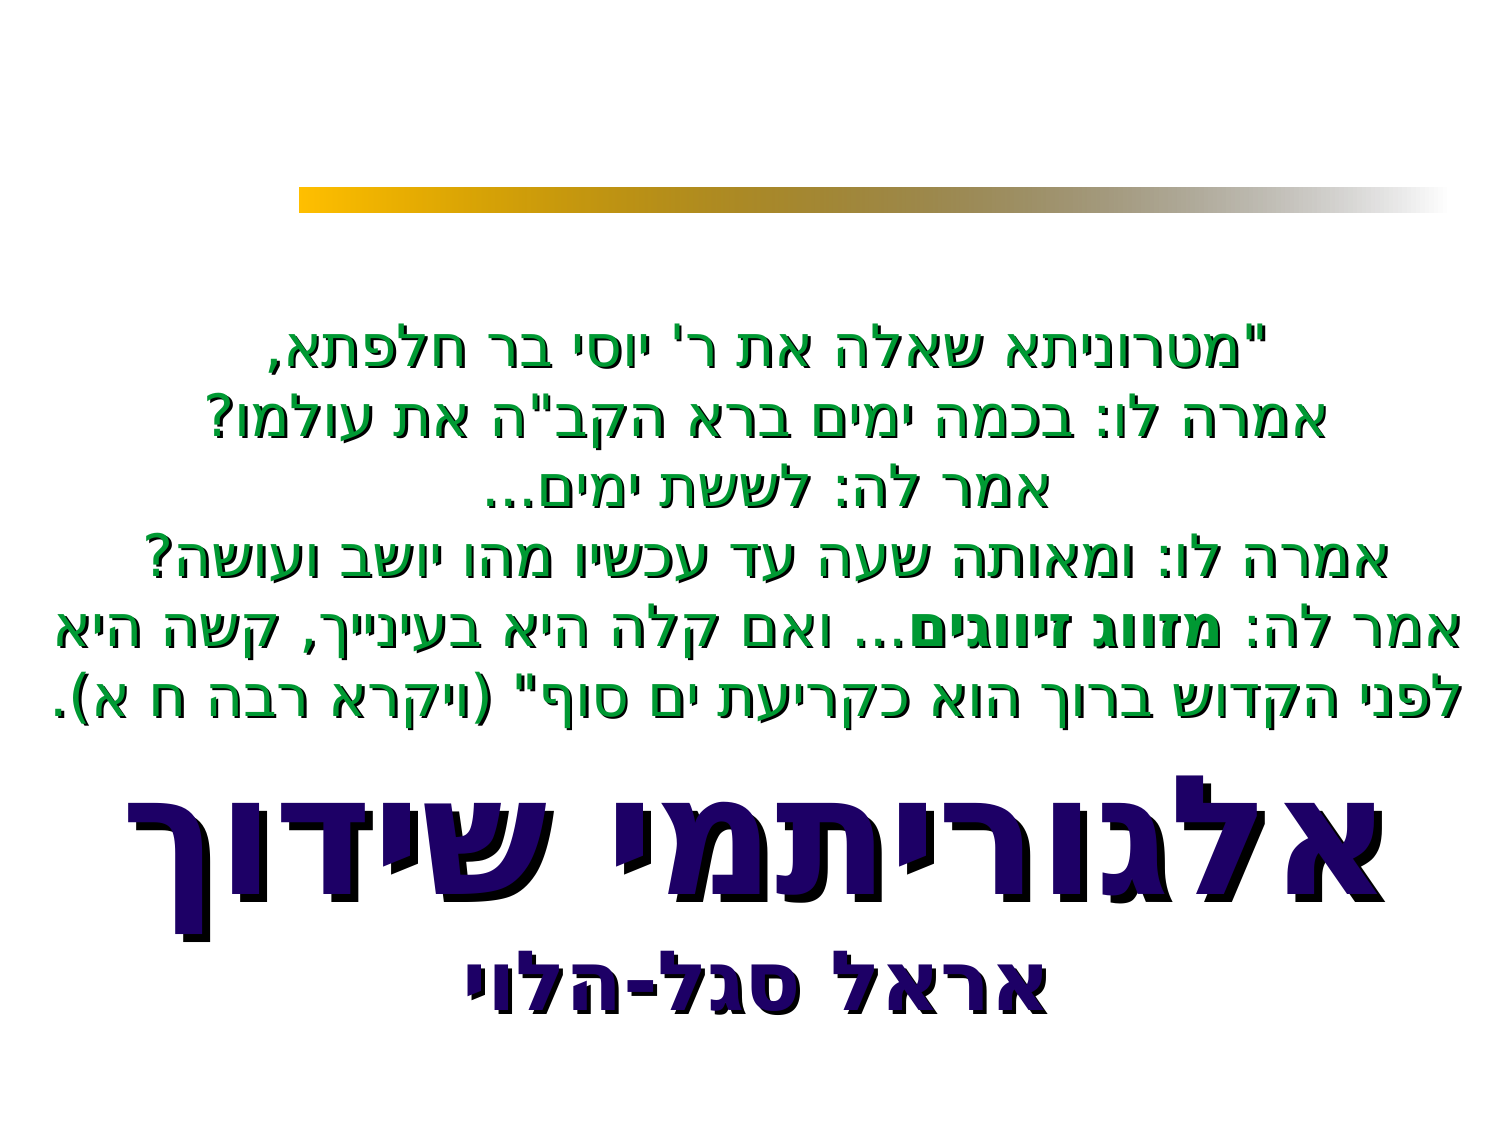

# "מטרוניתא שאלה את ר' יוסי בר חלפתא, אמרה לו: בכמה ימים ברא הקב"ה את עולמו? אמר לה: לששת ימים... אמרה לו: ומאותה שעה עד עכשיו מהו יושב ועושה? אמר לה: מזווג זיווגים... ואם קלה היא בעינייך, קשה היא לפני הקדוש ברוך הוא כקריעת ים סוף" (ויקרא רבה ח א). אלגוריתמי שידוך אראל סגל-הלוי